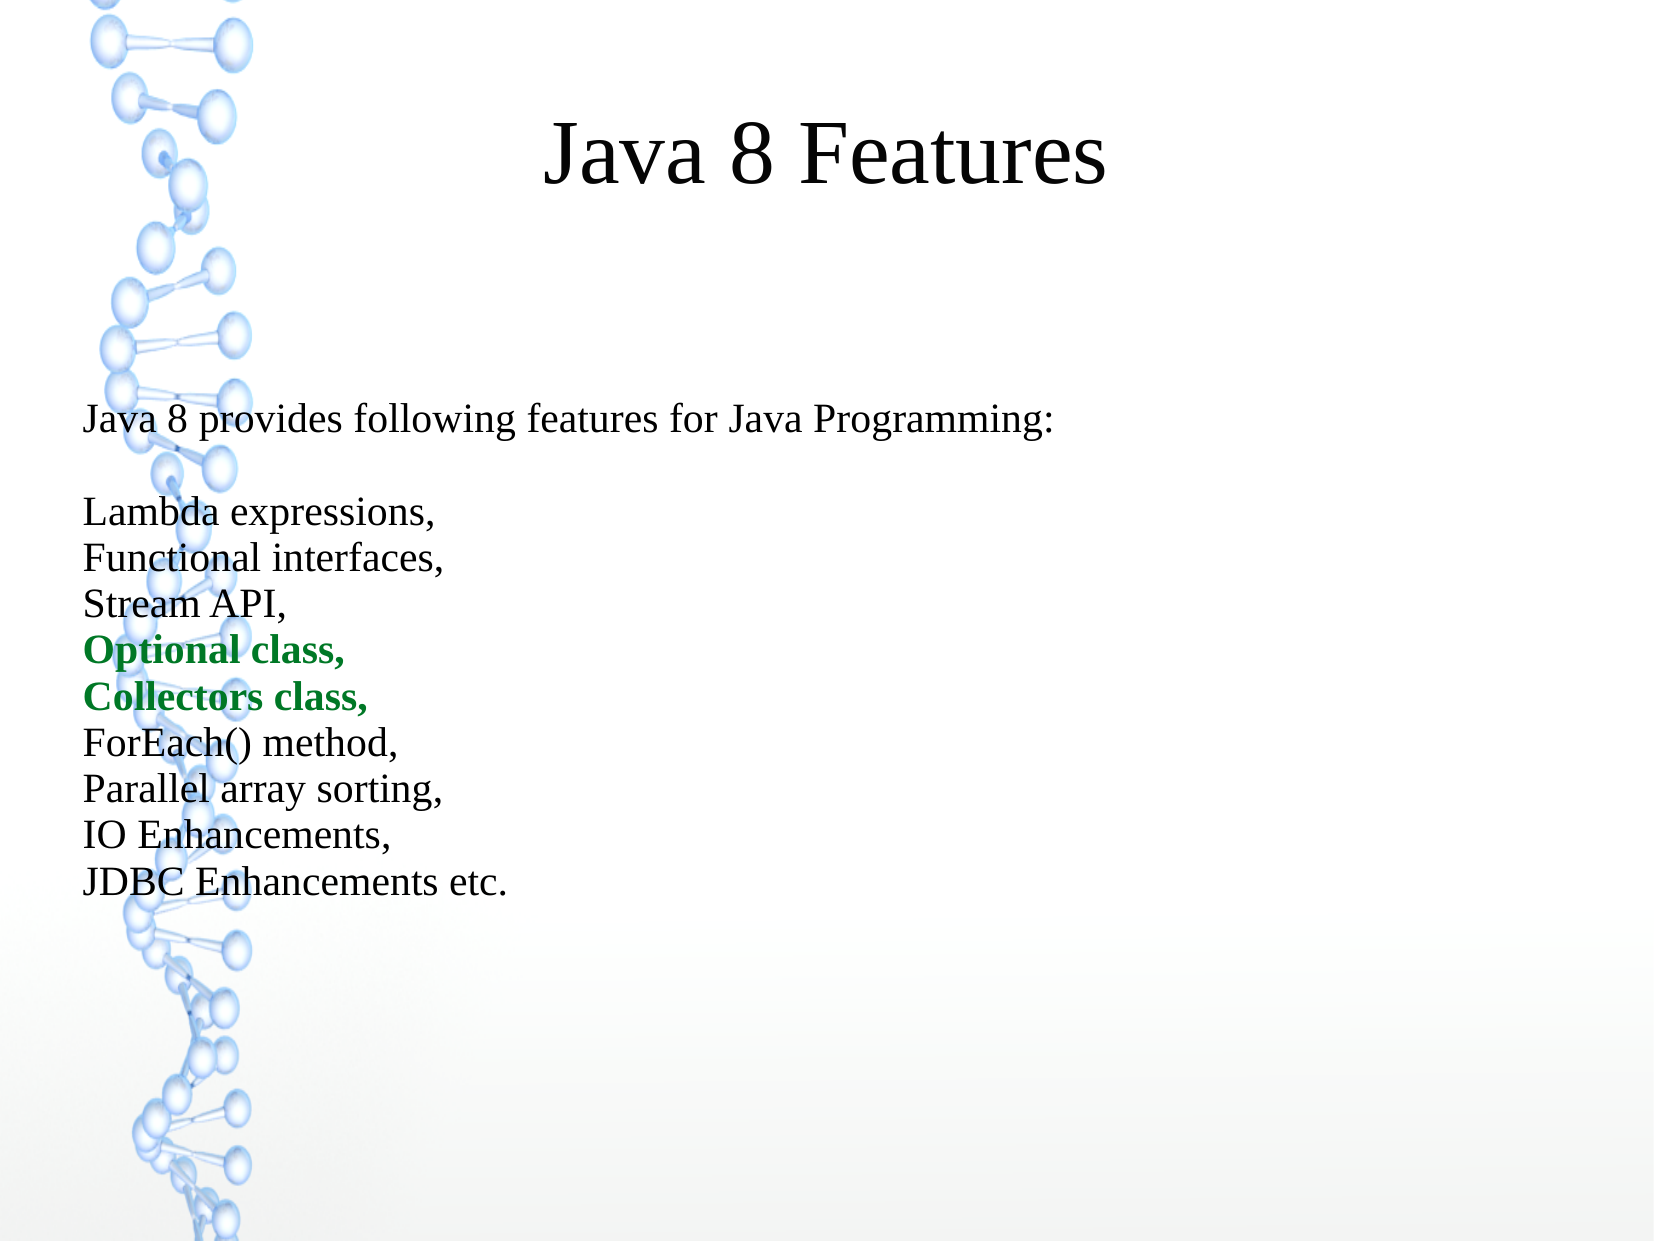

# Java 8 Features
Java 8 provides following features for Java Programming:
Lambda expressions,
Functional interfaces,
Stream API,
Optional class,
Collectors class,
ForEach() method,
Parallel array sorting,
IO Enhancements,
JDBC Enhancements etc.